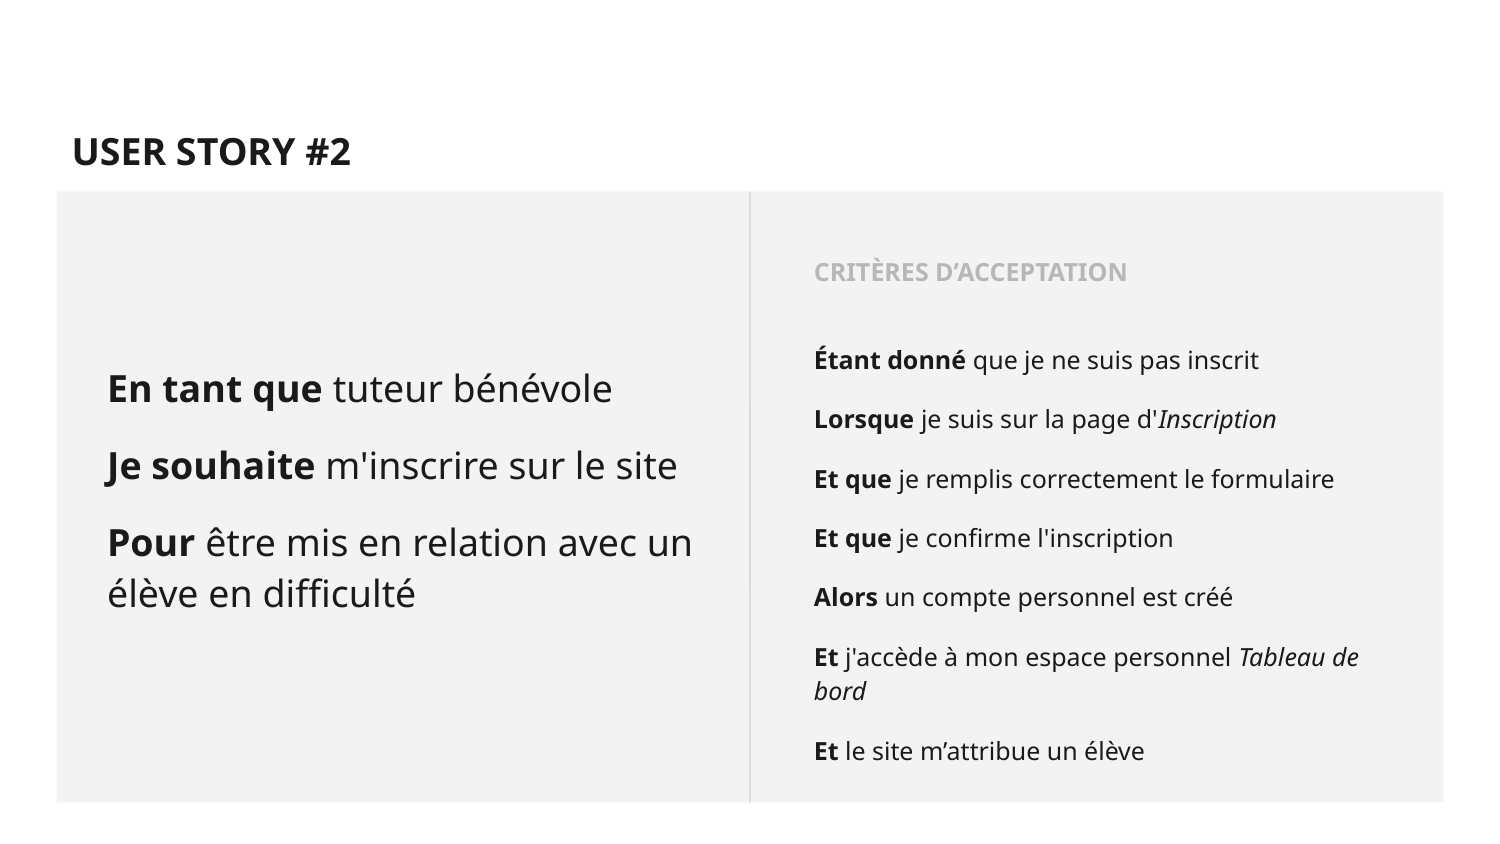

# USER STORY #2
CRITÈRES D’ACCEPTATION
Étant donné que je ne suis pas inscrit
Lorsque je suis sur la page d'Inscription
Et que je remplis correctement le formulaire
Et que je confirme l'inscription
Alors un compte personnel est créé
Et j'accède à mon espace personnel Tableau de bord
Et le site m’attribue un élève
En tant que tuteur bénévole
Je souhaite m'inscrire sur le site
Pour être mis en relation avec un élève en difficulté